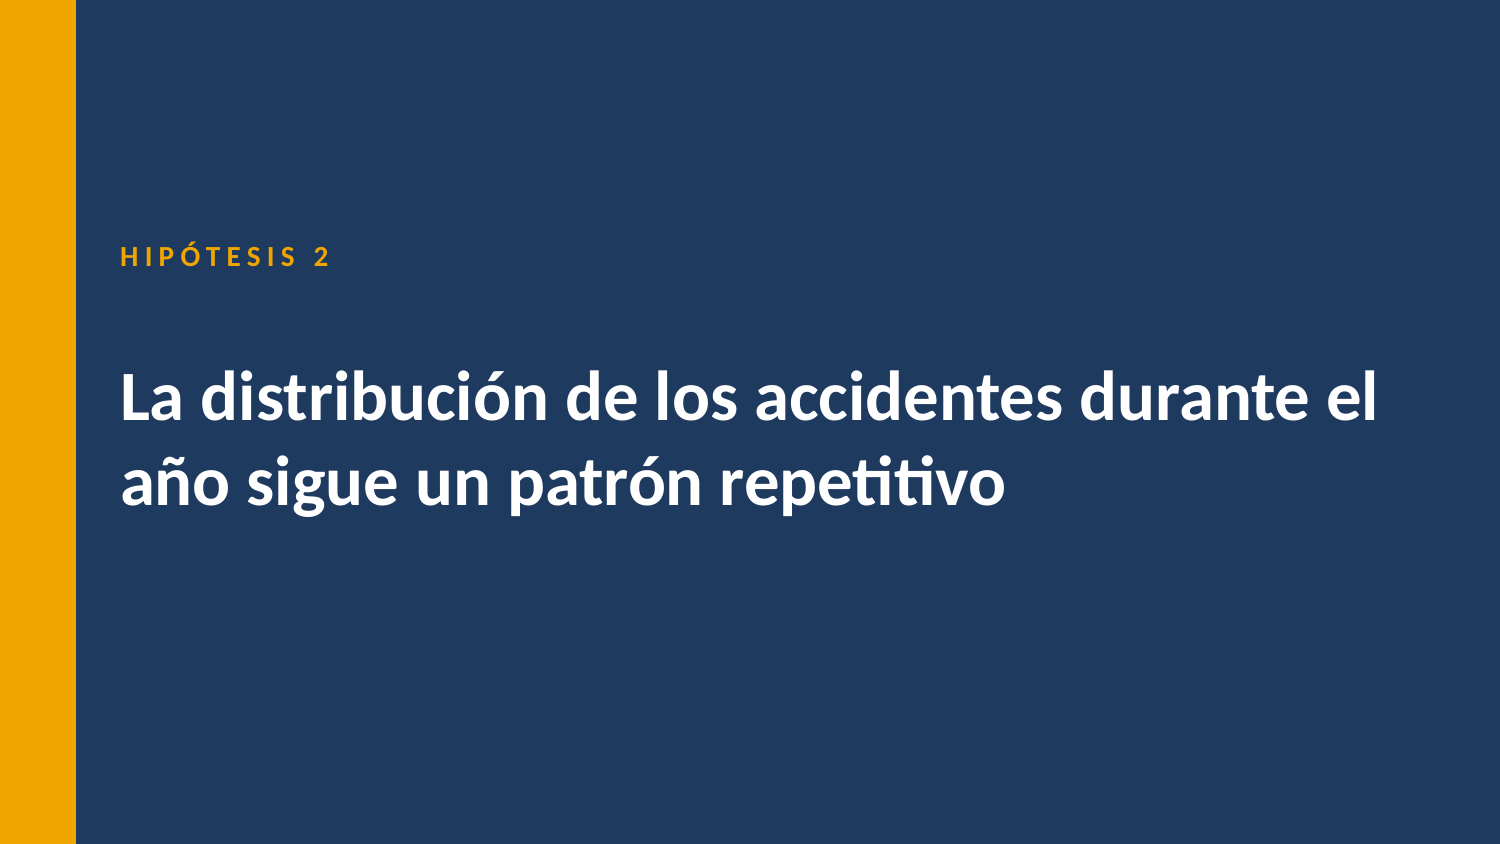

HIPÓTESIS 2
La distribución de los accidentes durante el año sigue un patrón repetitivo